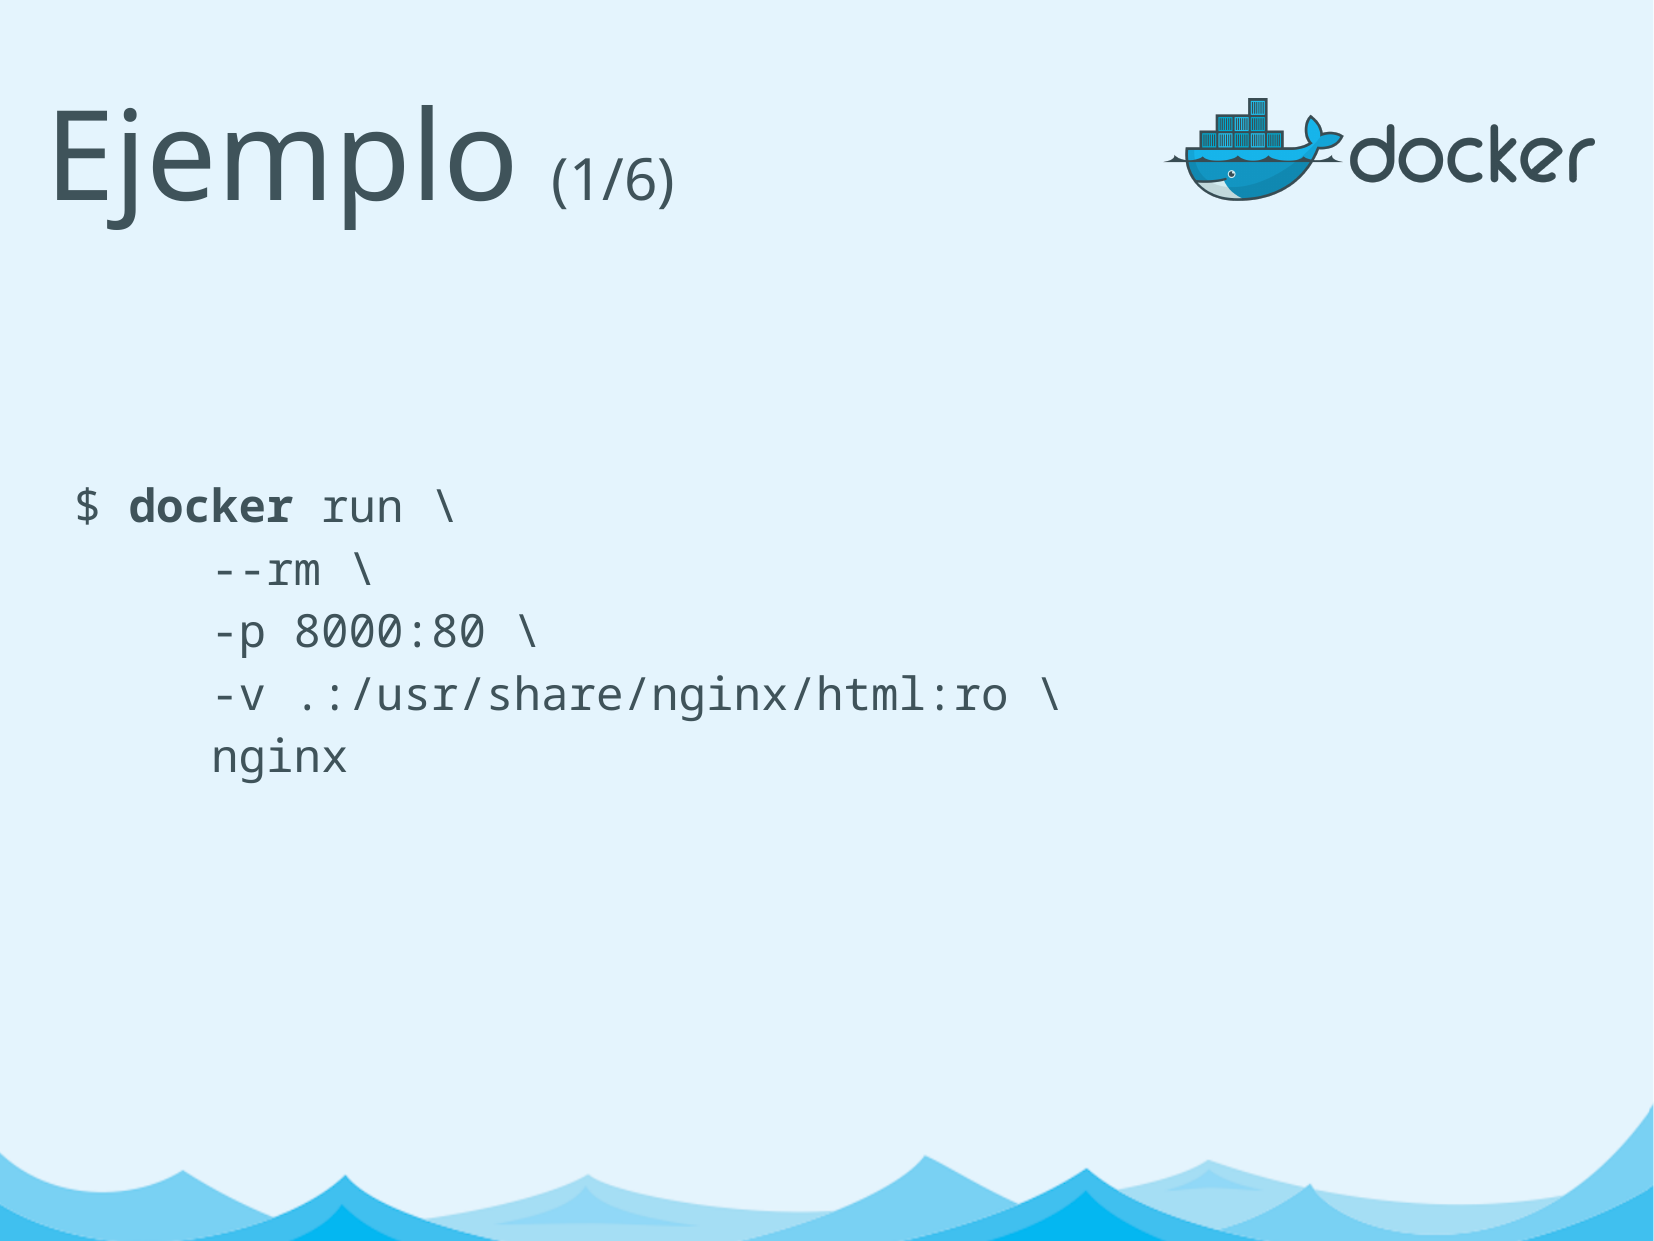

Ejemplo (1/6)
$ docker run \
 --rm \
 -p 8000:80 \
 -v .:/usr/share/nginx/html:ro \
 nginx